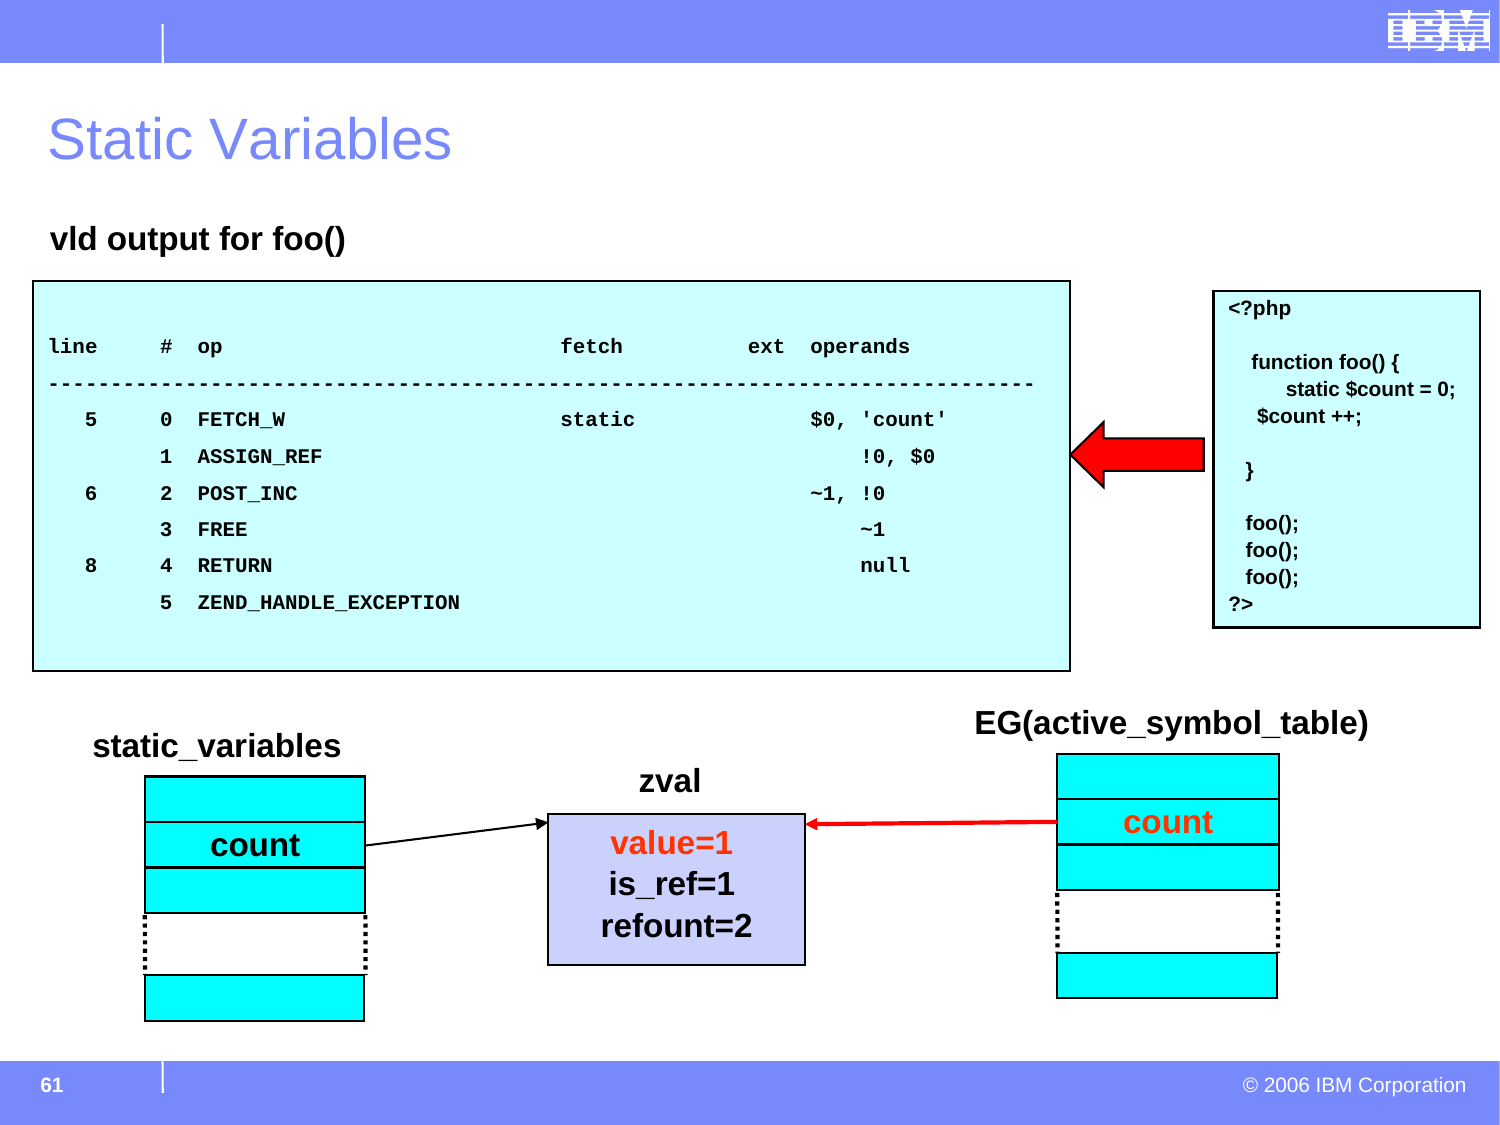

Static Variables
vld output for foo()‏
line # op fetch ext operands
-------------------------------------------------------------------------------
 5 0 FETCH_W static $0, 'count'
 1 ASSIGN_REF !0, $0
 6 2 POST_INC ~1, !0
 3 FREE ~1
 8 4 RETURN null
 5 ZEND_HANDLE_EXCEPTION
<?php
 function foo() {
 static $count = 0;
 $count ++;
 }
 foo();
 foo();
 foo();
?>
<?php
 function foo() {
 static $count = 0;
 $count ++;
 }
 foo();
 foo();
 foo();
?>
<?php
 function foo() {
 static $count = 0;
 $count ++;
 }
 foo();
 foo();
 foo();
?>
EG(active_symbol_table)‏
static_variables
zval
count
value=0
is_ref=0
refount=1
value=0
is_ref=1
refount=2
value=1
is_ref=1
refount=2
count
61